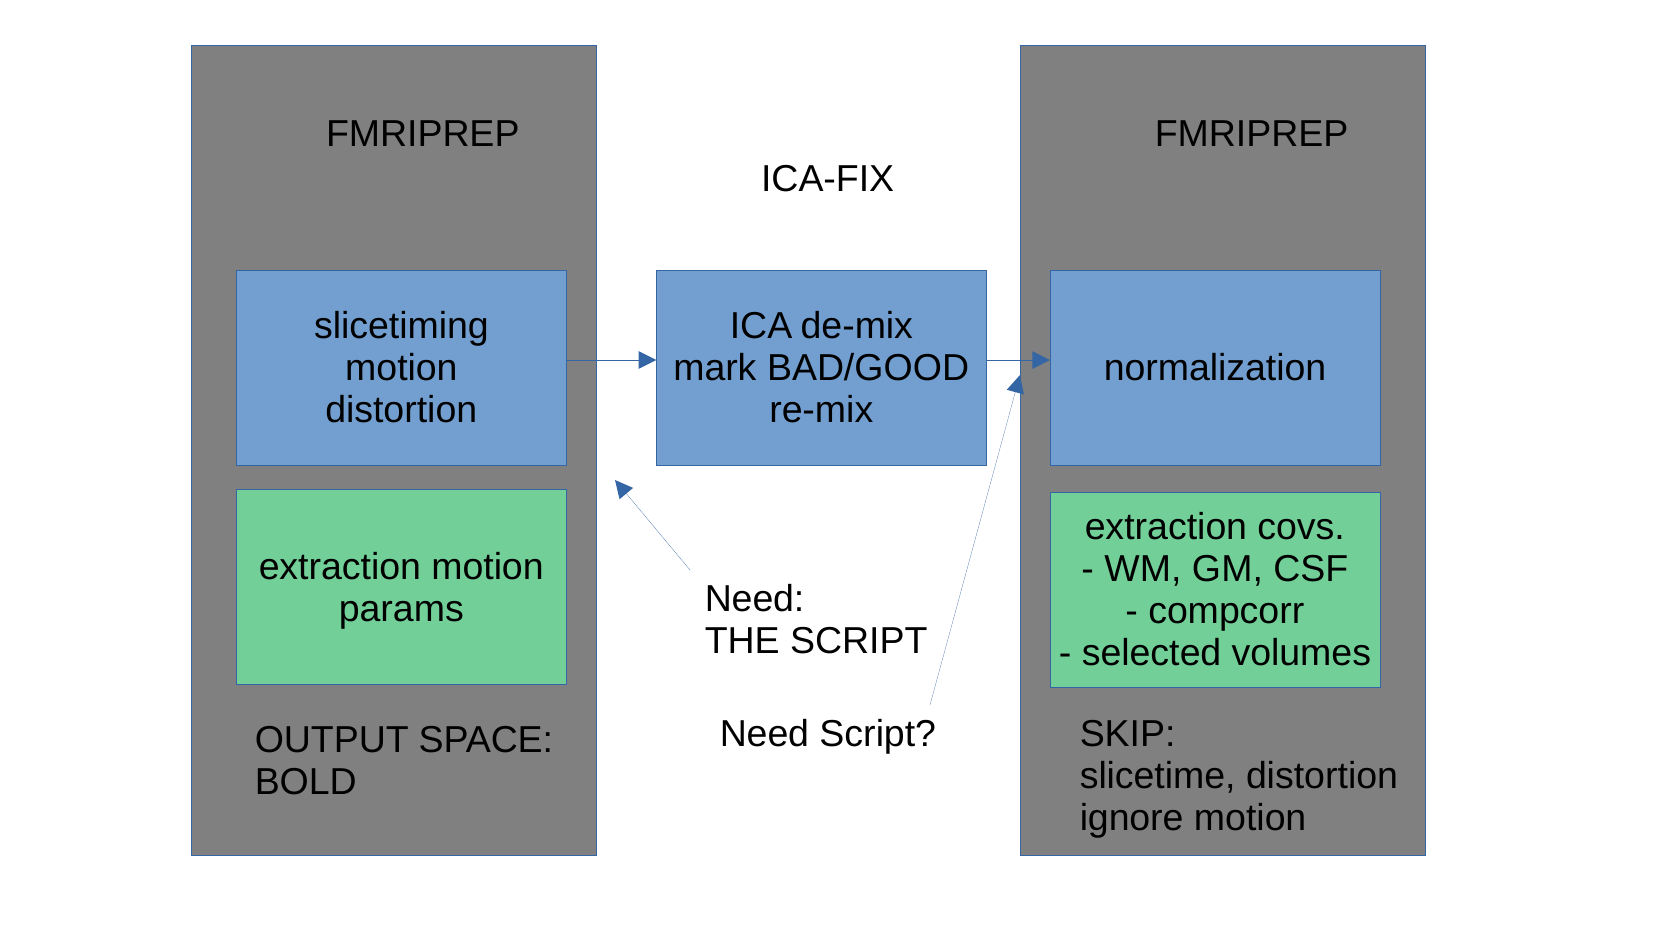

FMRIPREP
FMRIPREP
ICA-FIX
slicetiming
motion
distortion
ICA de-mix
mark BAD/GOOD
re-mix
normalization
extraction motion
params
extraction covs.
- WM, GM, CSF
- compcorr
- selected volumes
Need:
THE SCRIPT
Need Script?
SKIP:
slicetime, distortion
ignore motion
OUTPUT SPACE:
BOLD